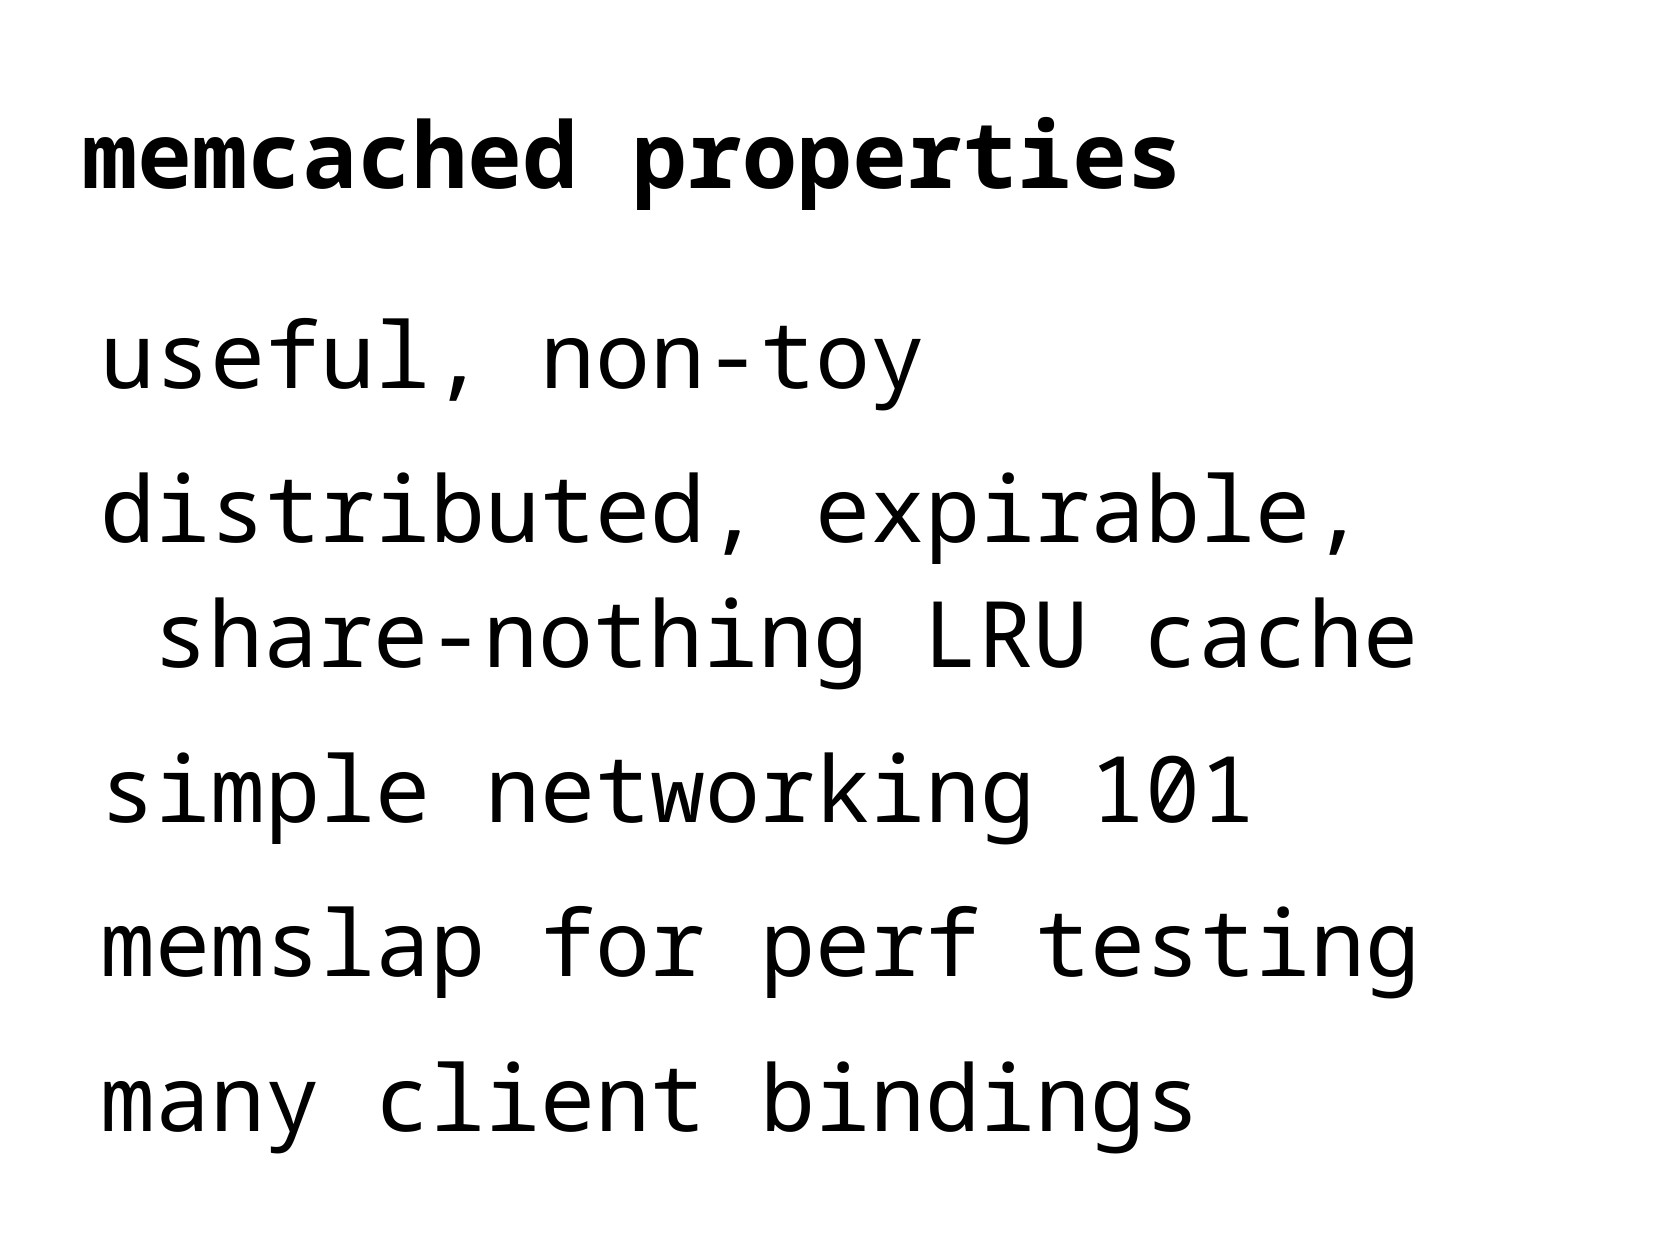

# memcached properties
useful, non-toy
distributed, expirable, share-nothing LRU cache
simple networking 101
memslap for perf testing
many client bindings